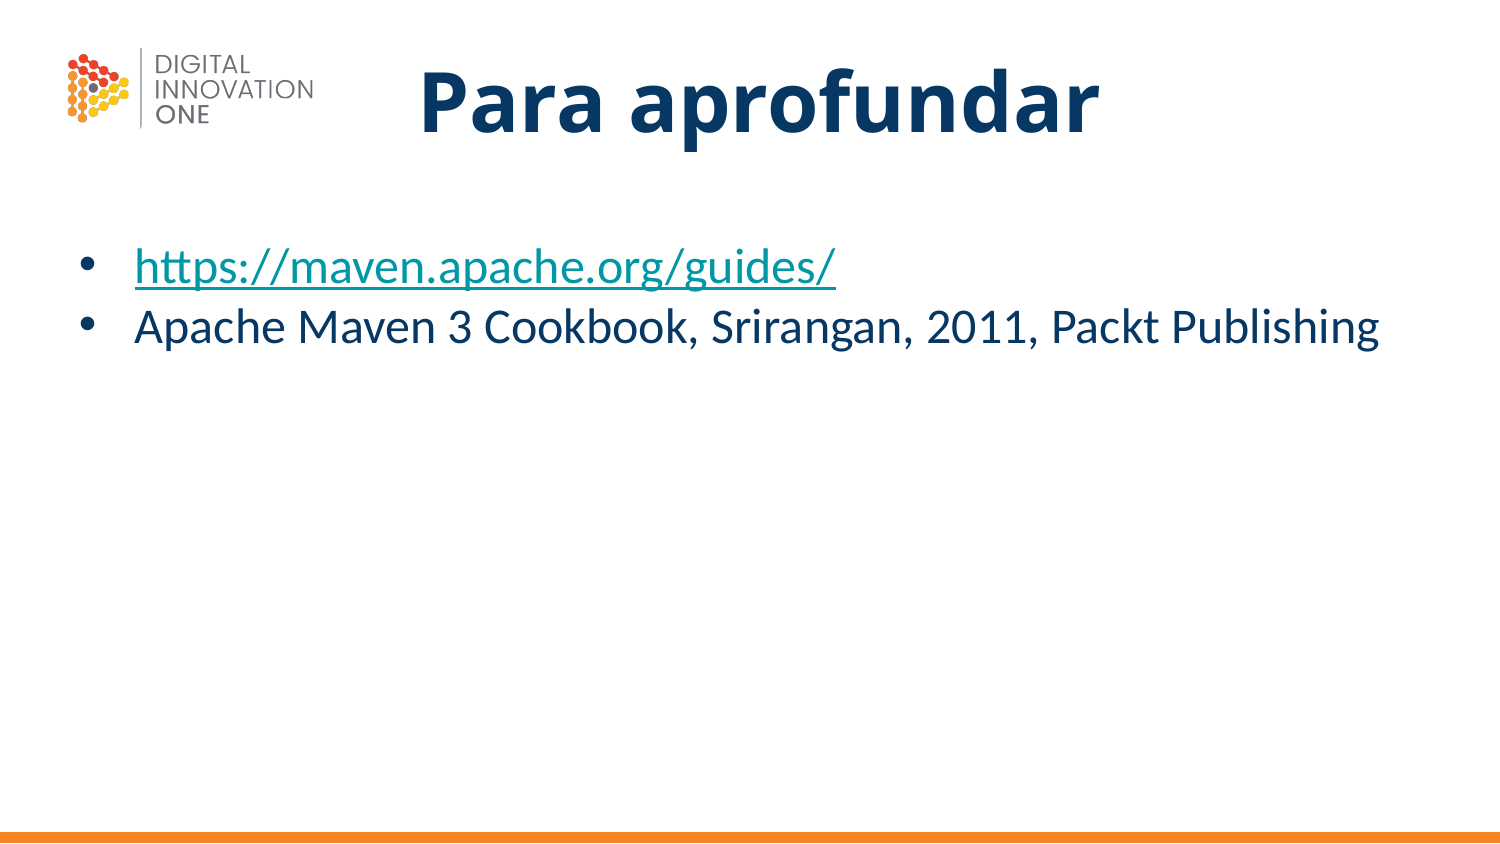

# Para aprofundar
https://maven.apache.org/guides/
Apache Maven 3 Cookbook, Srirangan, 2011, Packt Publishing